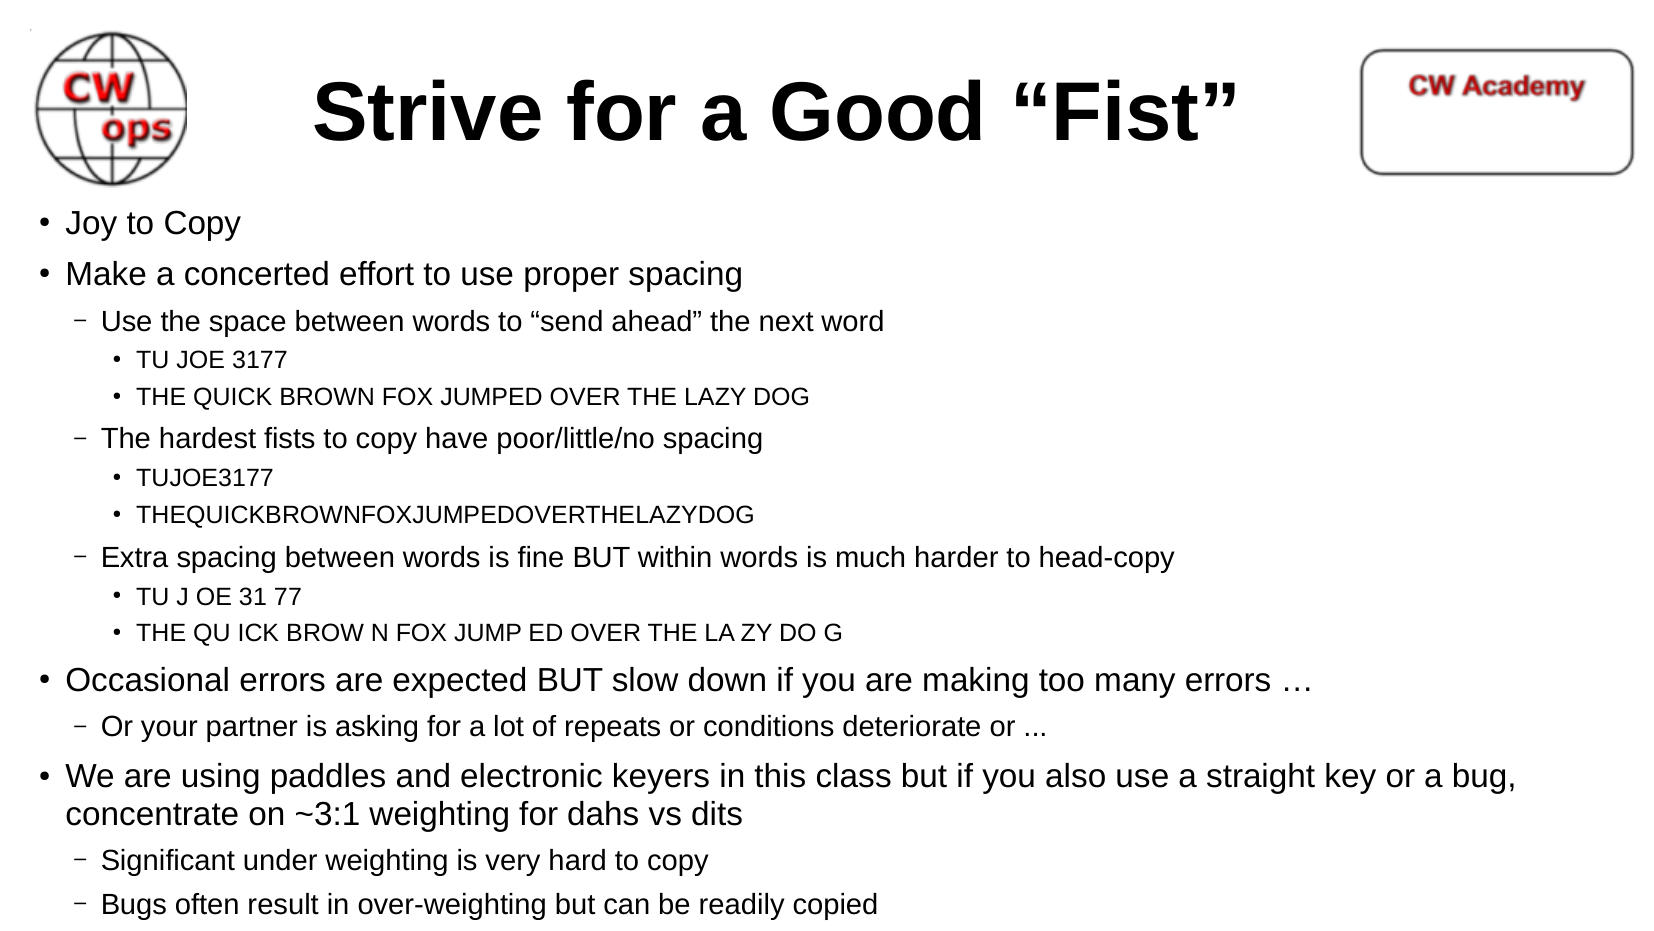

# Strive for a Good “Fist”
Joy to Copy
Make a concerted effort to use proper spacing
Use the space between words to “send ahead” the next word
TU JOE 3177
THE QUICK BROWN FOX JUMPED OVER THE LAZY DOG
The hardest fists to copy have poor/little/no spacing
TUJOE3177
THEQUICKBROWNFOXJUMPEDOVERTHELAZYDOG
Extra spacing between words is fine BUT within words is much harder to head-copy
TU J OE 31 77
THE QU ICK BROW N FOX JUMP ED OVER THE LA ZY DO G
Occasional errors are expected BUT slow down if you are making too many errors …
Or your partner is asking for a lot of repeats or conditions deteriorate or ...
We are using paddles and electronic keyers in this class but if you also use a straight key or a bug, concentrate on ~3:1 weighting for dahs vs dits
Significant under weighting is very hard to copy
Bugs often result in over-weighting but can be readily copied